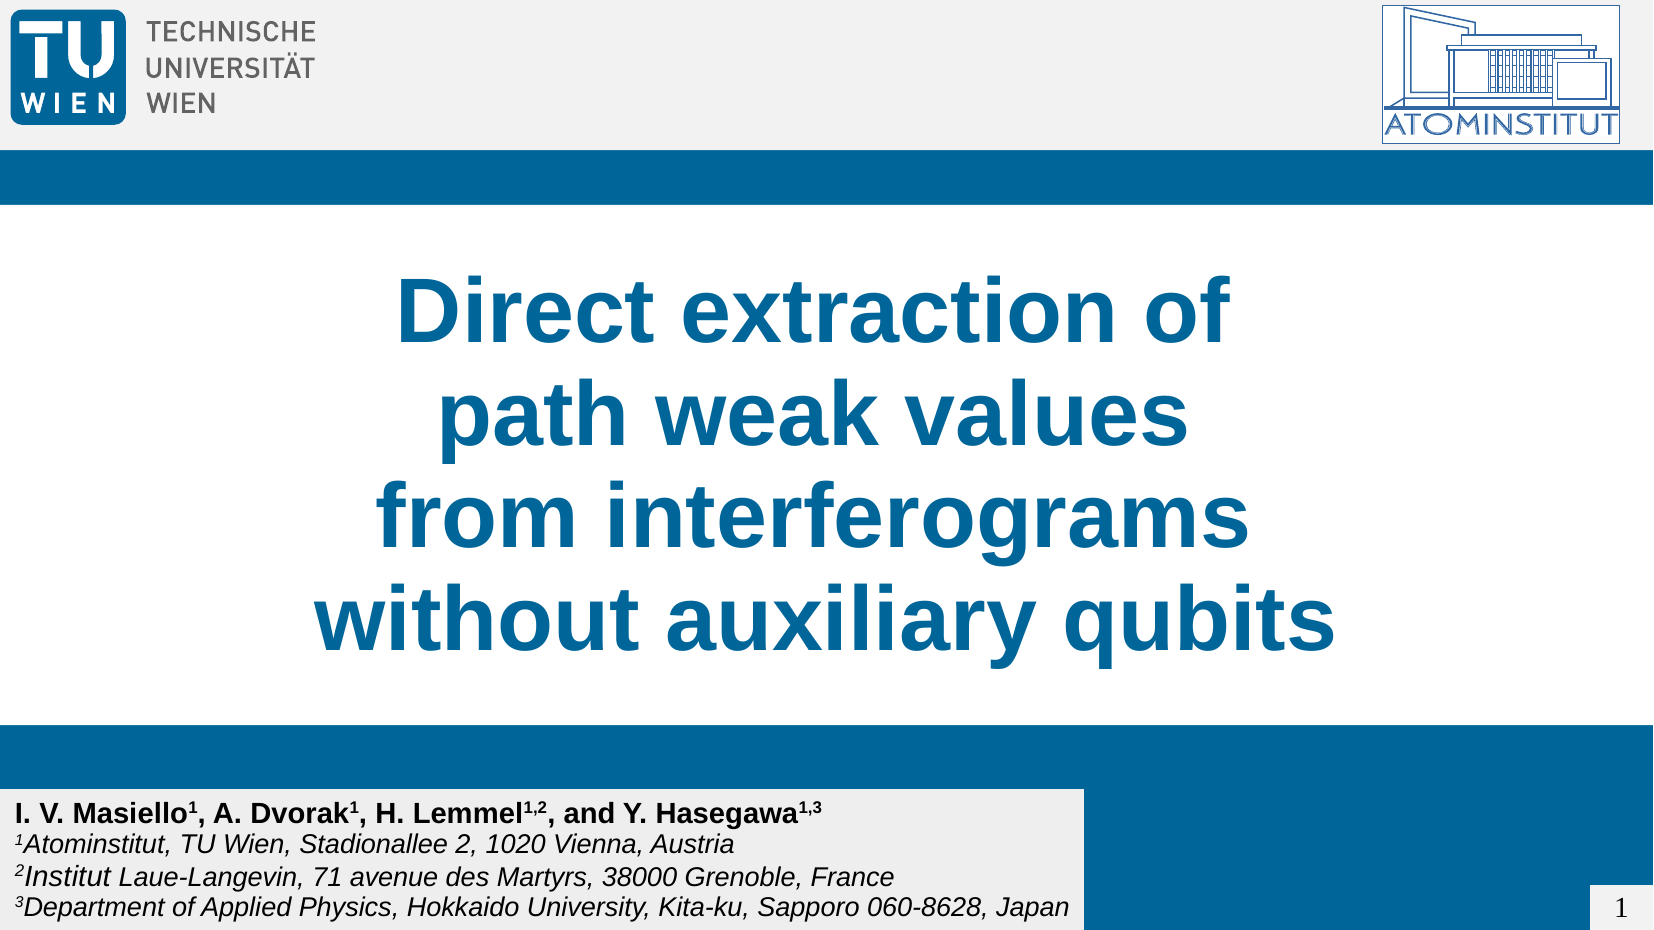

# Direct extraction of path weak values from interferograms without auxiliary qubits
I. V. Masiello1, A. Dvorak1, H. Lemmel1,2, and Y. Hasegawa1,3
1Atominstitut, TU Wien, Stadionallee 2, 1020 Vienna, Austria
2Institut Laue-Langevin, 71 avenue des Martyrs, 38000 Grenoble, France
3Department of Applied Physics, Hokkaido University, Kita-ku, Sapporo 060-8628, Japan